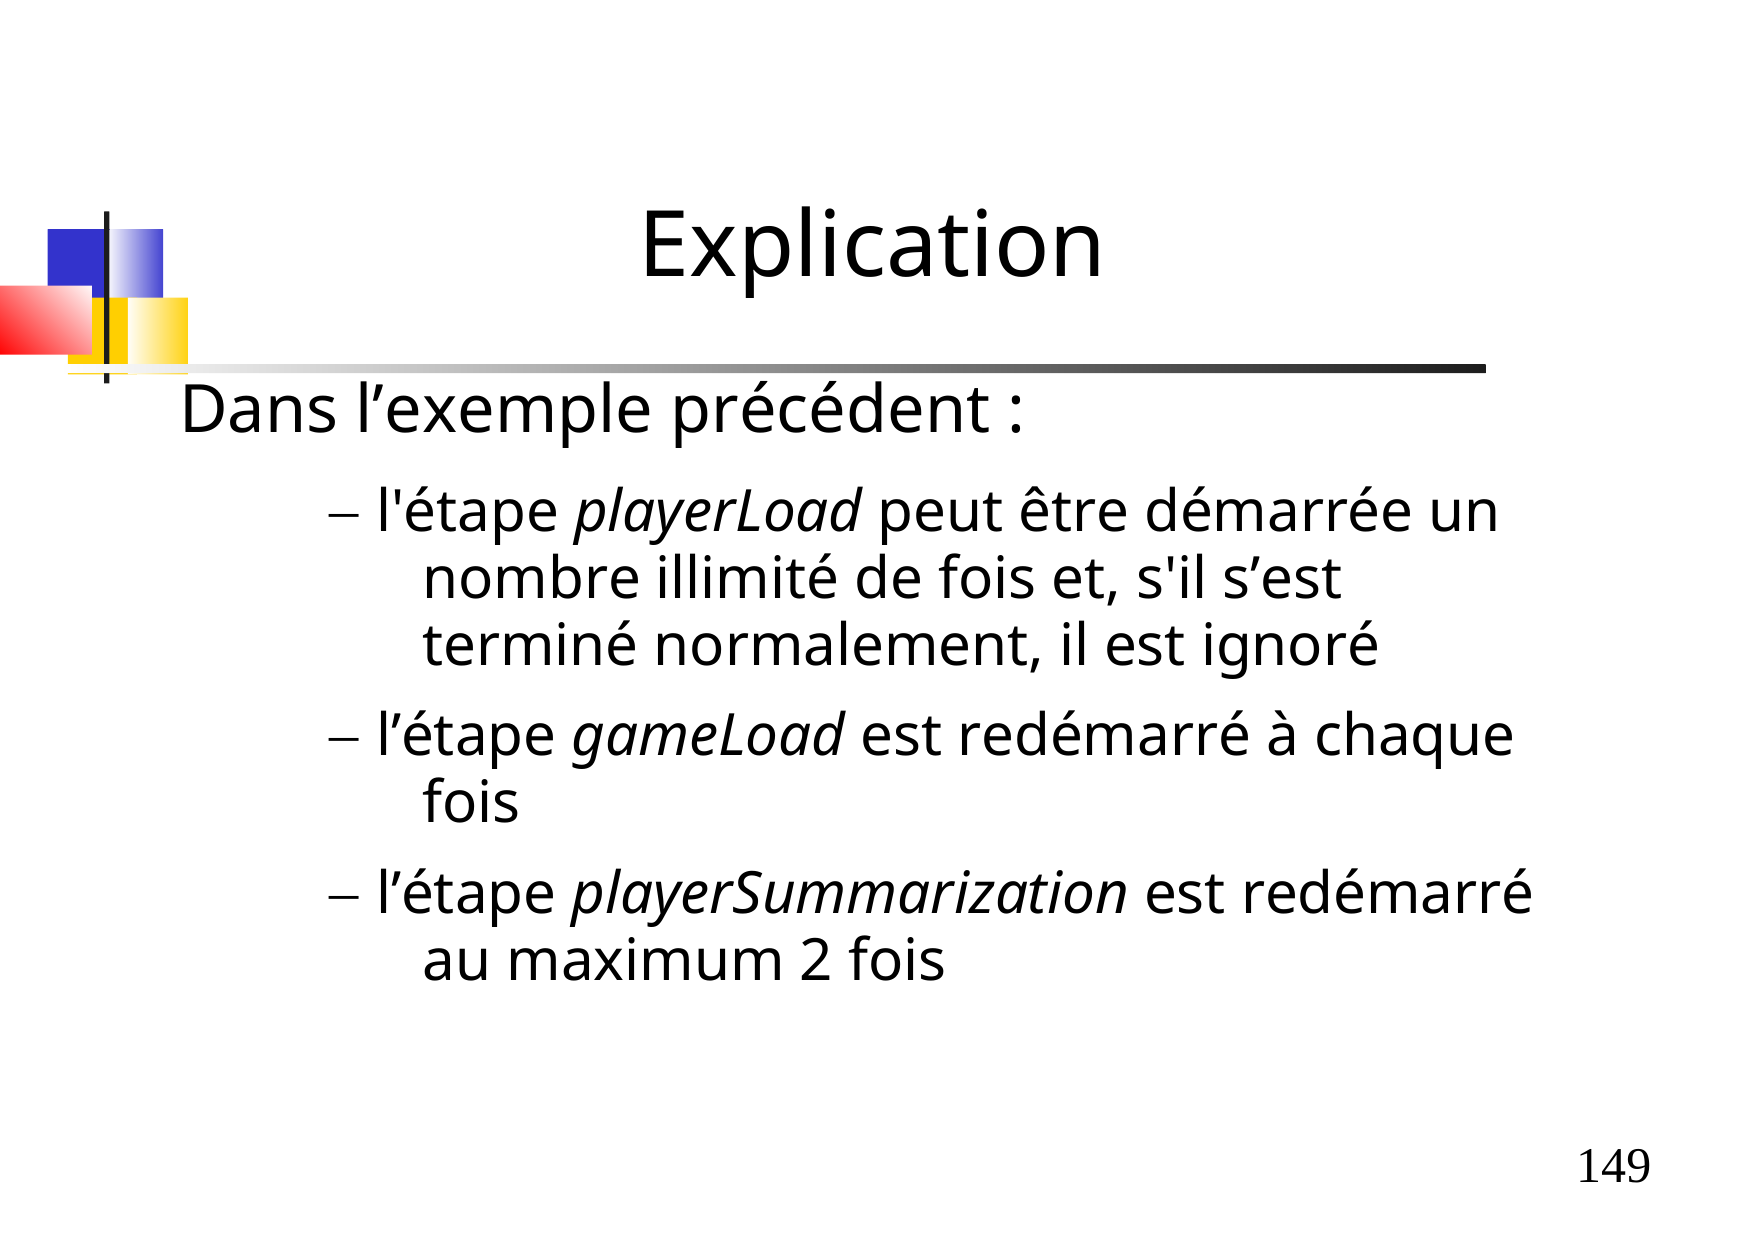

# Explication
Dans l’exemple précédent :
l'étape playerLoad peut être démarrée un nombre illimité de fois et, s'il s’est terminé normalement, il est ignoré
l’étape gameLoad est redémarré à chaque fois
l’étape playerSummarization est redémarré au maximum 2 fois